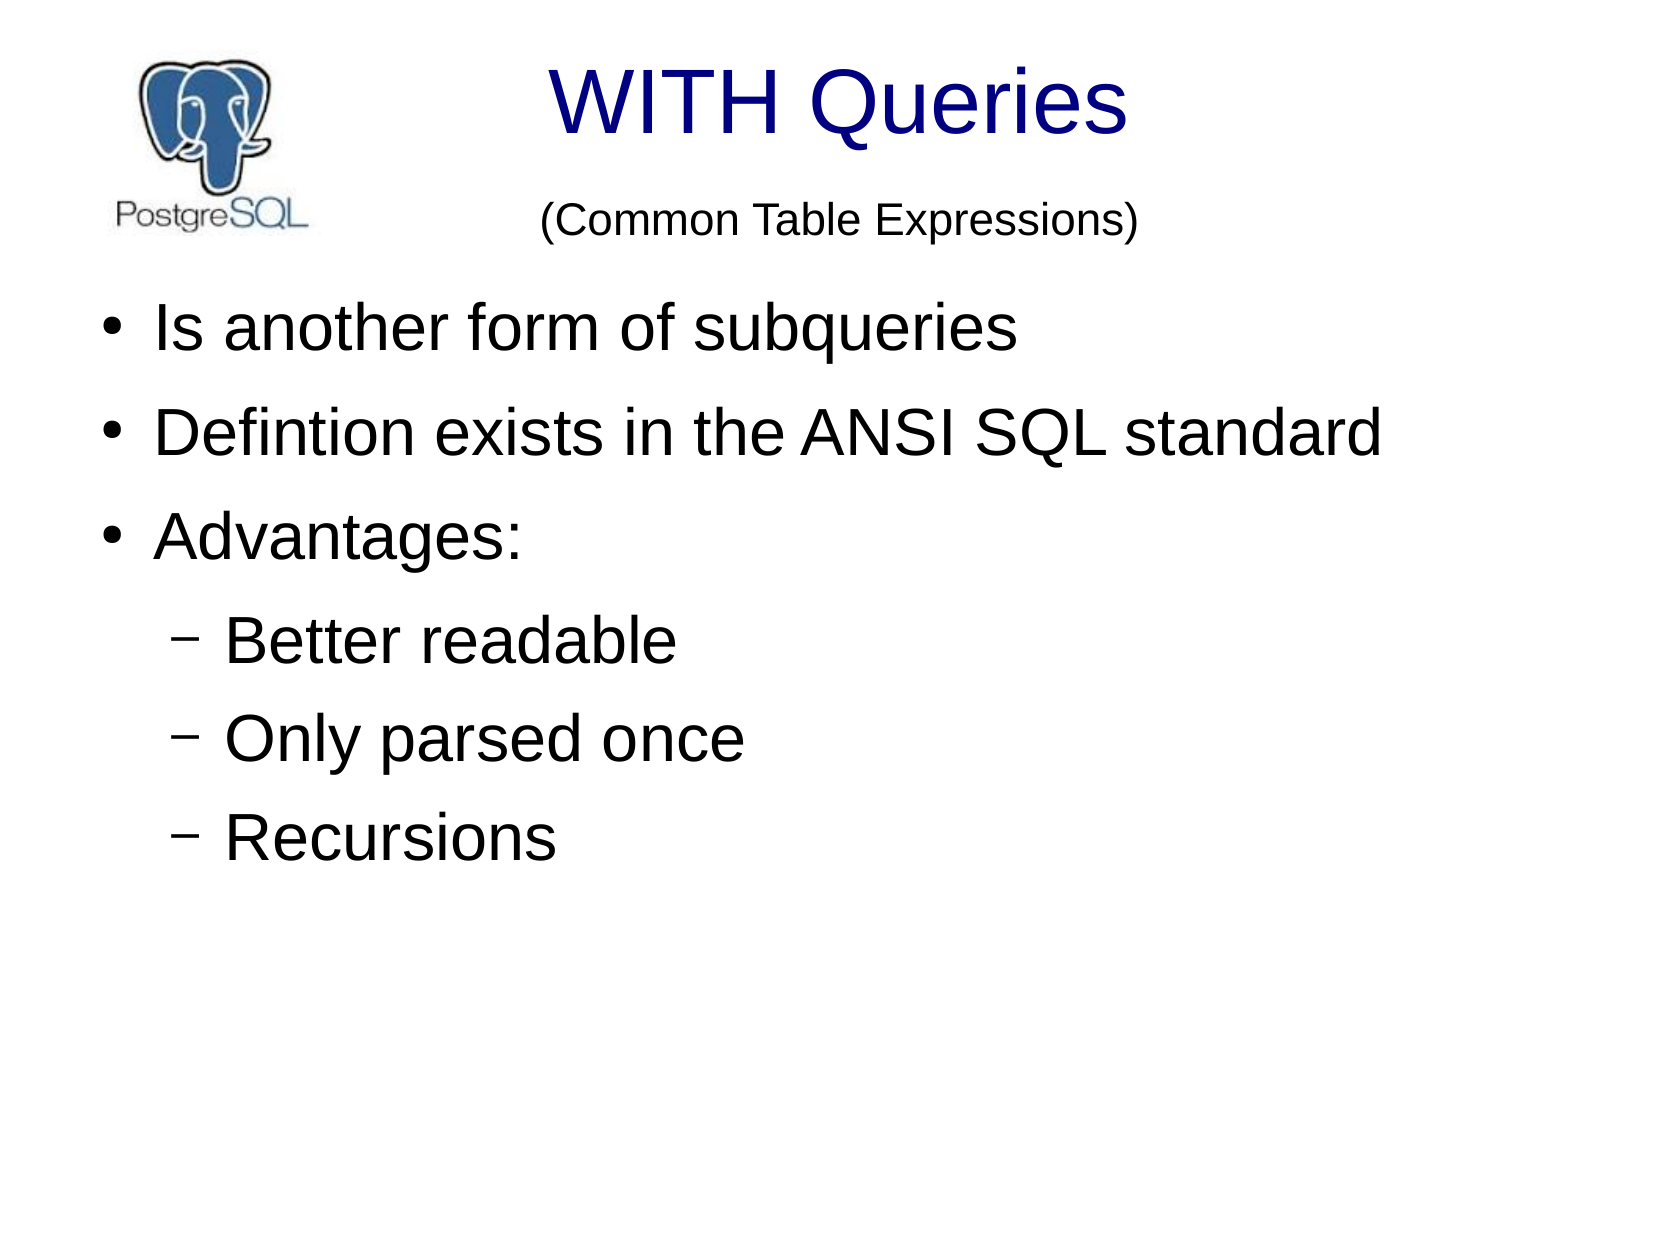

# WITH Queries (Common Table Expressions)
Is another form of subqueries
Defintion exists in the ANSI SQL standard
Advantages:
Better readable
Only parsed once
Recursions